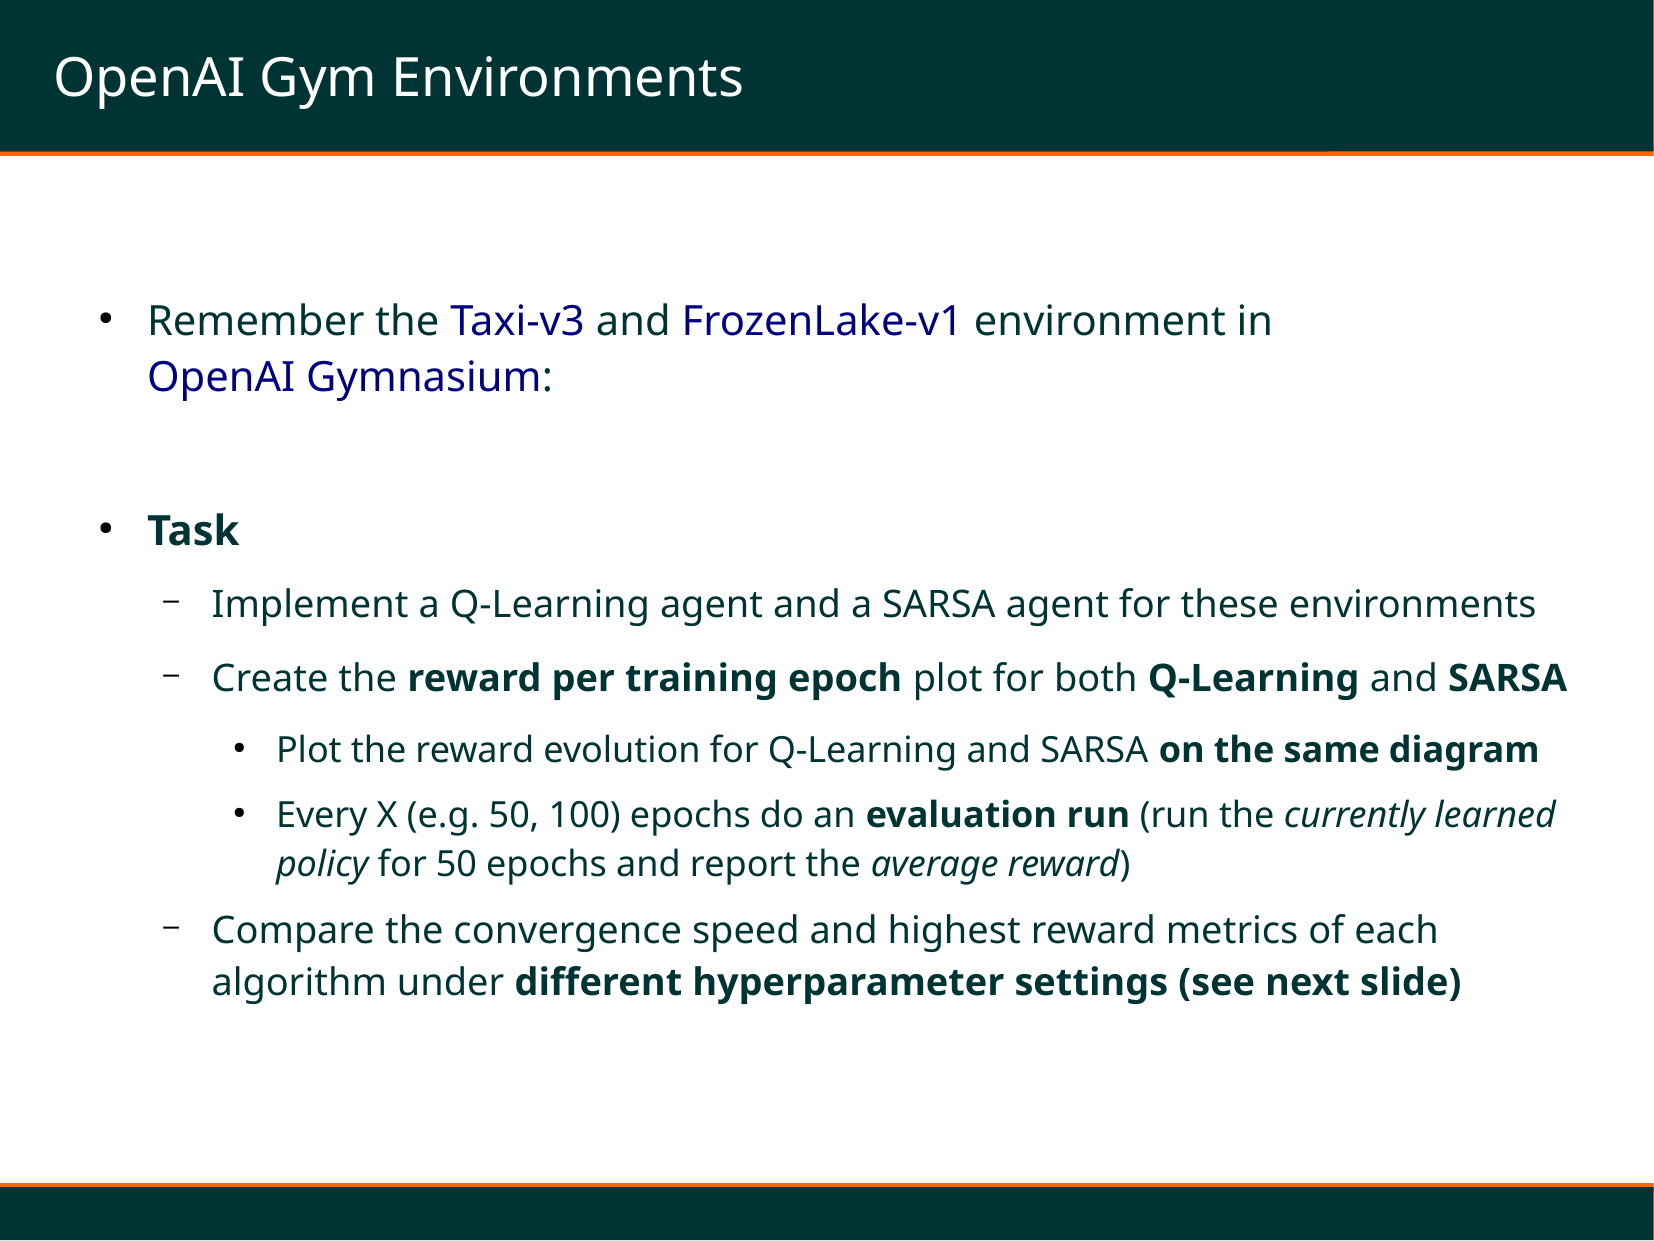

# OpenAI Gym Environments
Remember the Taxi-v3 and FrozenLake-v1 environment in OpenAI Gymnasium:
Task
Implement a Q-Learning agent and a SARSA agent for these environments
Create the reward per training epoch plot for both Q-Learning and SARSA
Plot the reward evolution for Q-Learning and SARSA on the same diagram
Every X (e.g. 50, 100) epochs do an evaluation run (run the currently learned policy for 50 epochs and report the average reward)
Compare the convergence speed and highest reward metrics of each algorithm under different hyperparameter settings (see next slide)